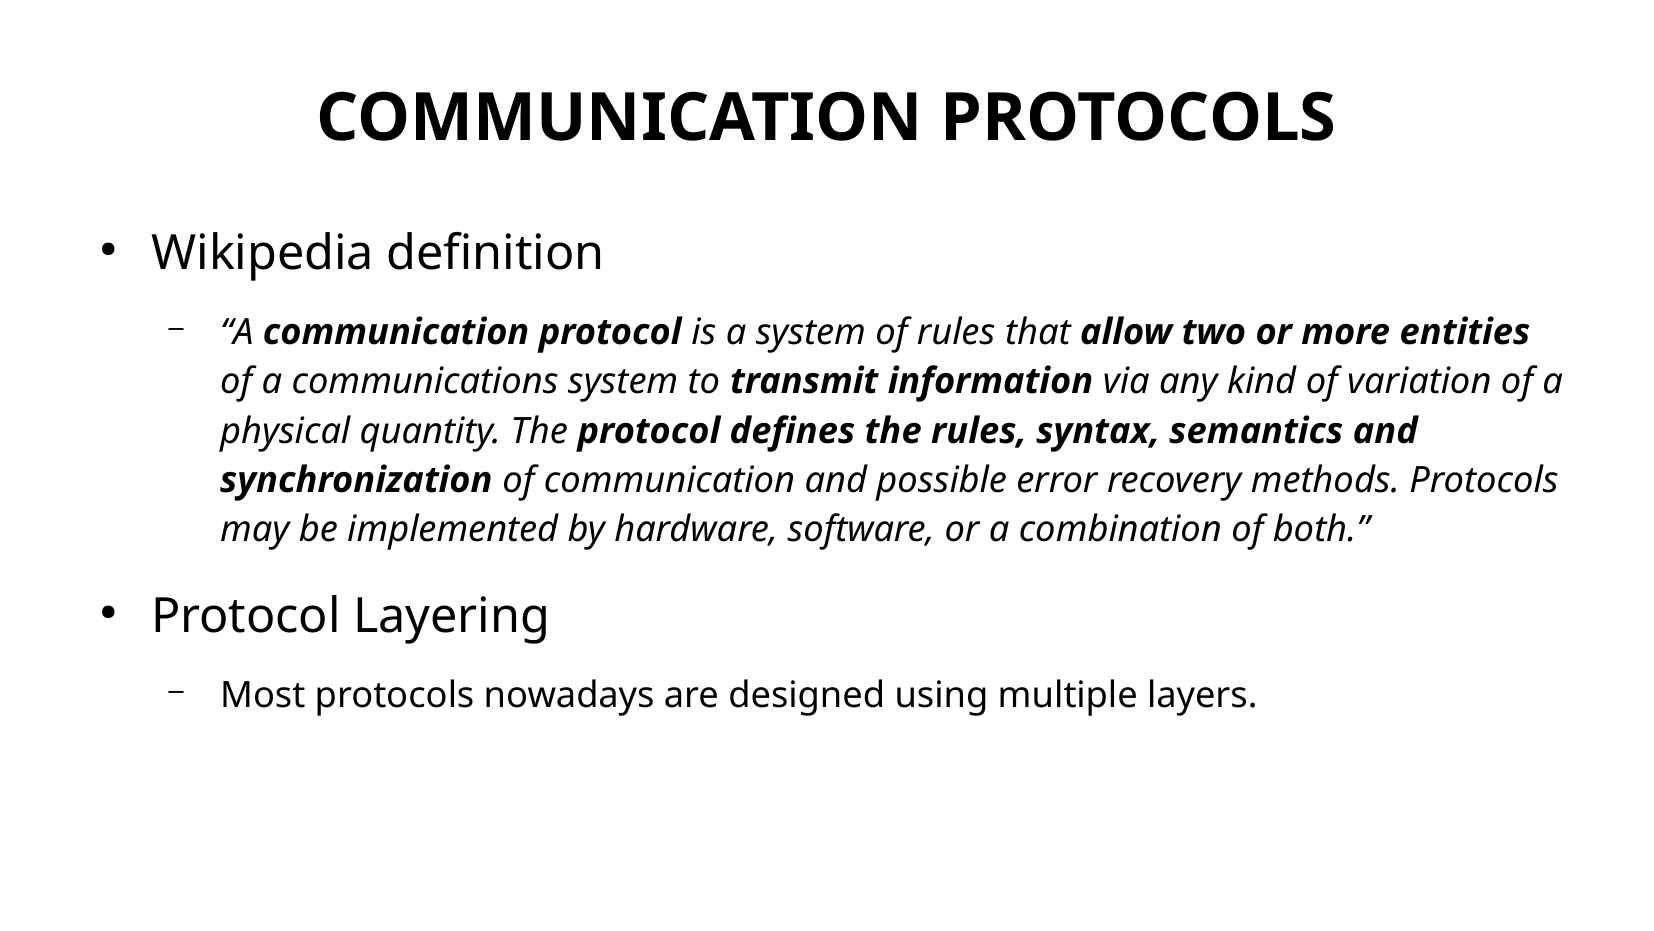

# COMMUNICATION PROTOCOLS
Wikipedia definition
“A communication protocol is a system of rules that allow two or more entities of a communications system to transmit information via any kind of variation of a physical quantity. The protocol defines the rules, syntax, semantics and synchronization of communication and possible error recovery methods. Protocols may be implemented by hardware, software, or a combination of both.”
Protocol Layering
Most protocols nowadays are designed using multiple layers.